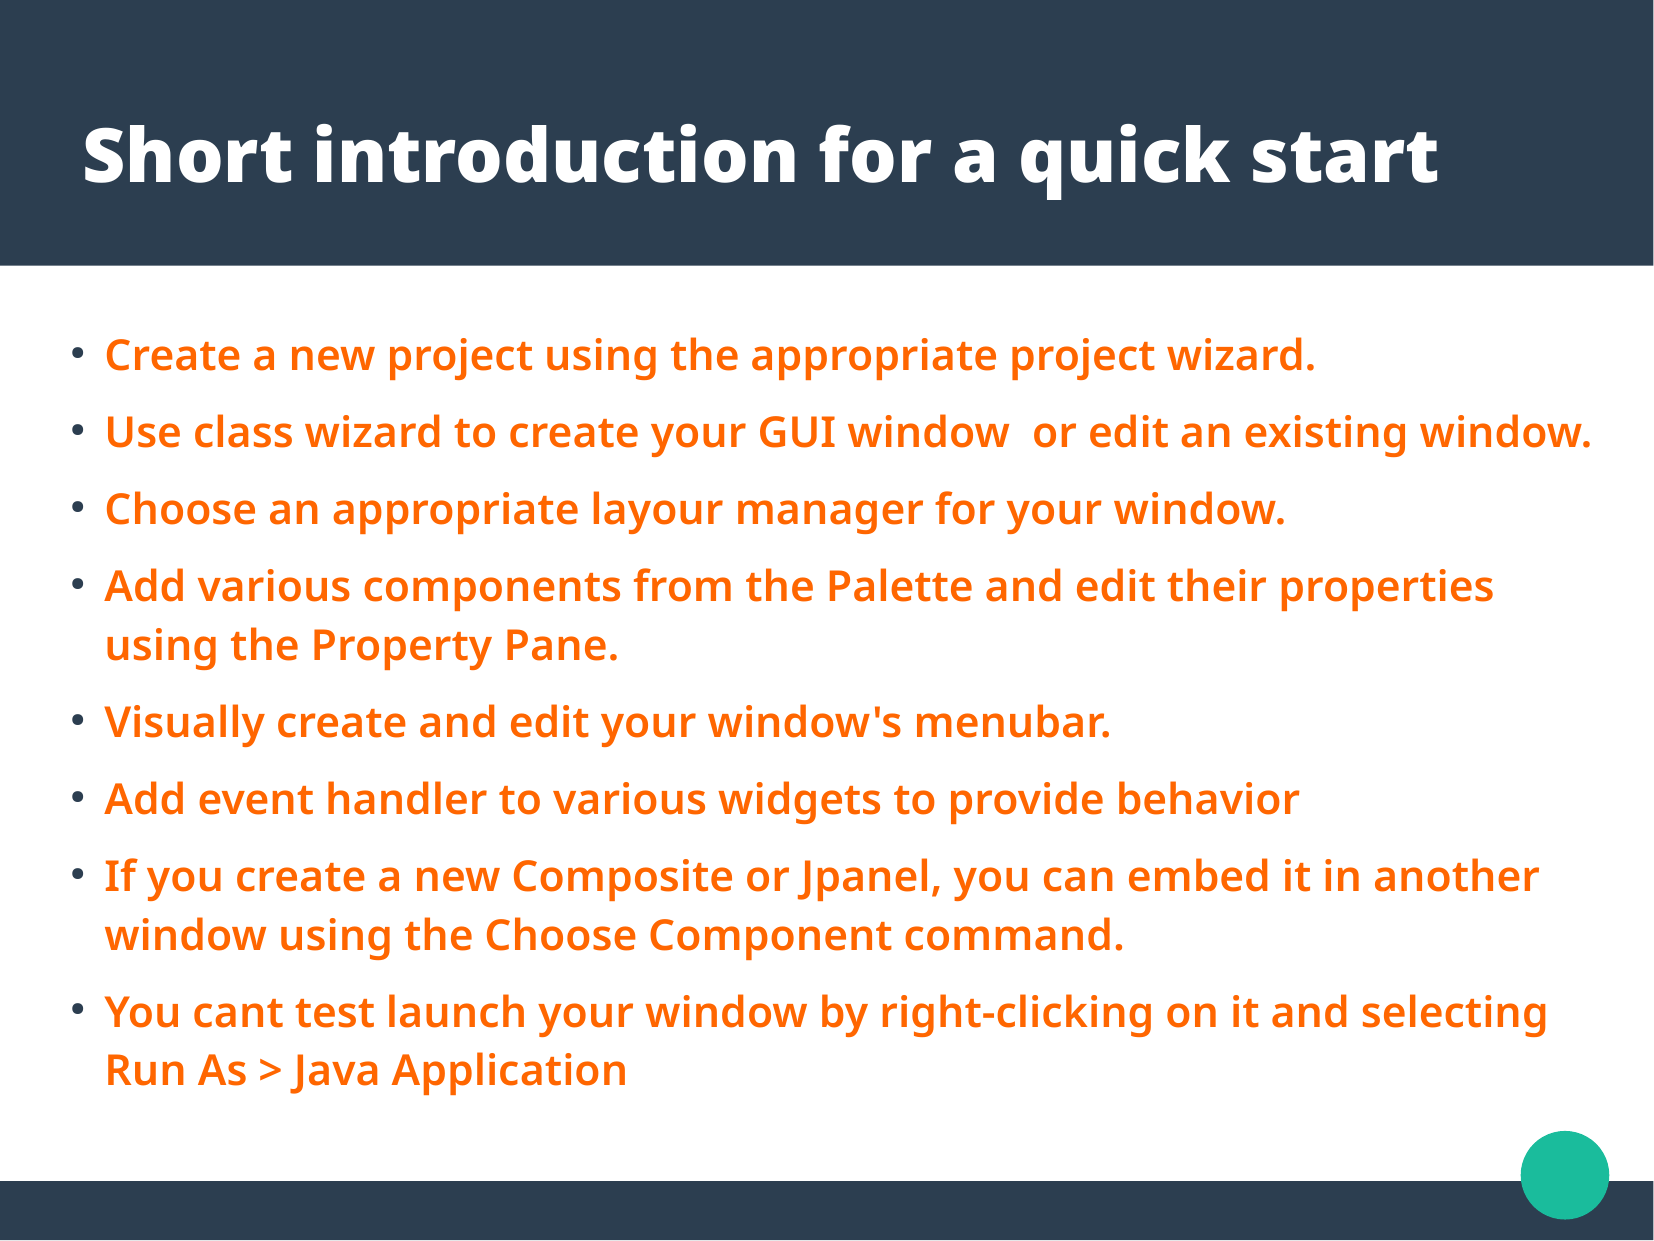

# Short introduction for a quick start
Create a new project using the appropriate project wizard.
Use class wizard to create your GUI window or edit an existing window.
Choose an appropriate layour manager for your window.
Add various components from the Palette and edit their properties using the Property Pane.
Visually create and edit your window's menubar.
Add event handler to various widgets to provide behavior
If you create a new Composite or Jpanel, you can embed it in another window using the Choose Component command.
You cant test launch your window by right-clicking on it and selecting Run As > Java Application